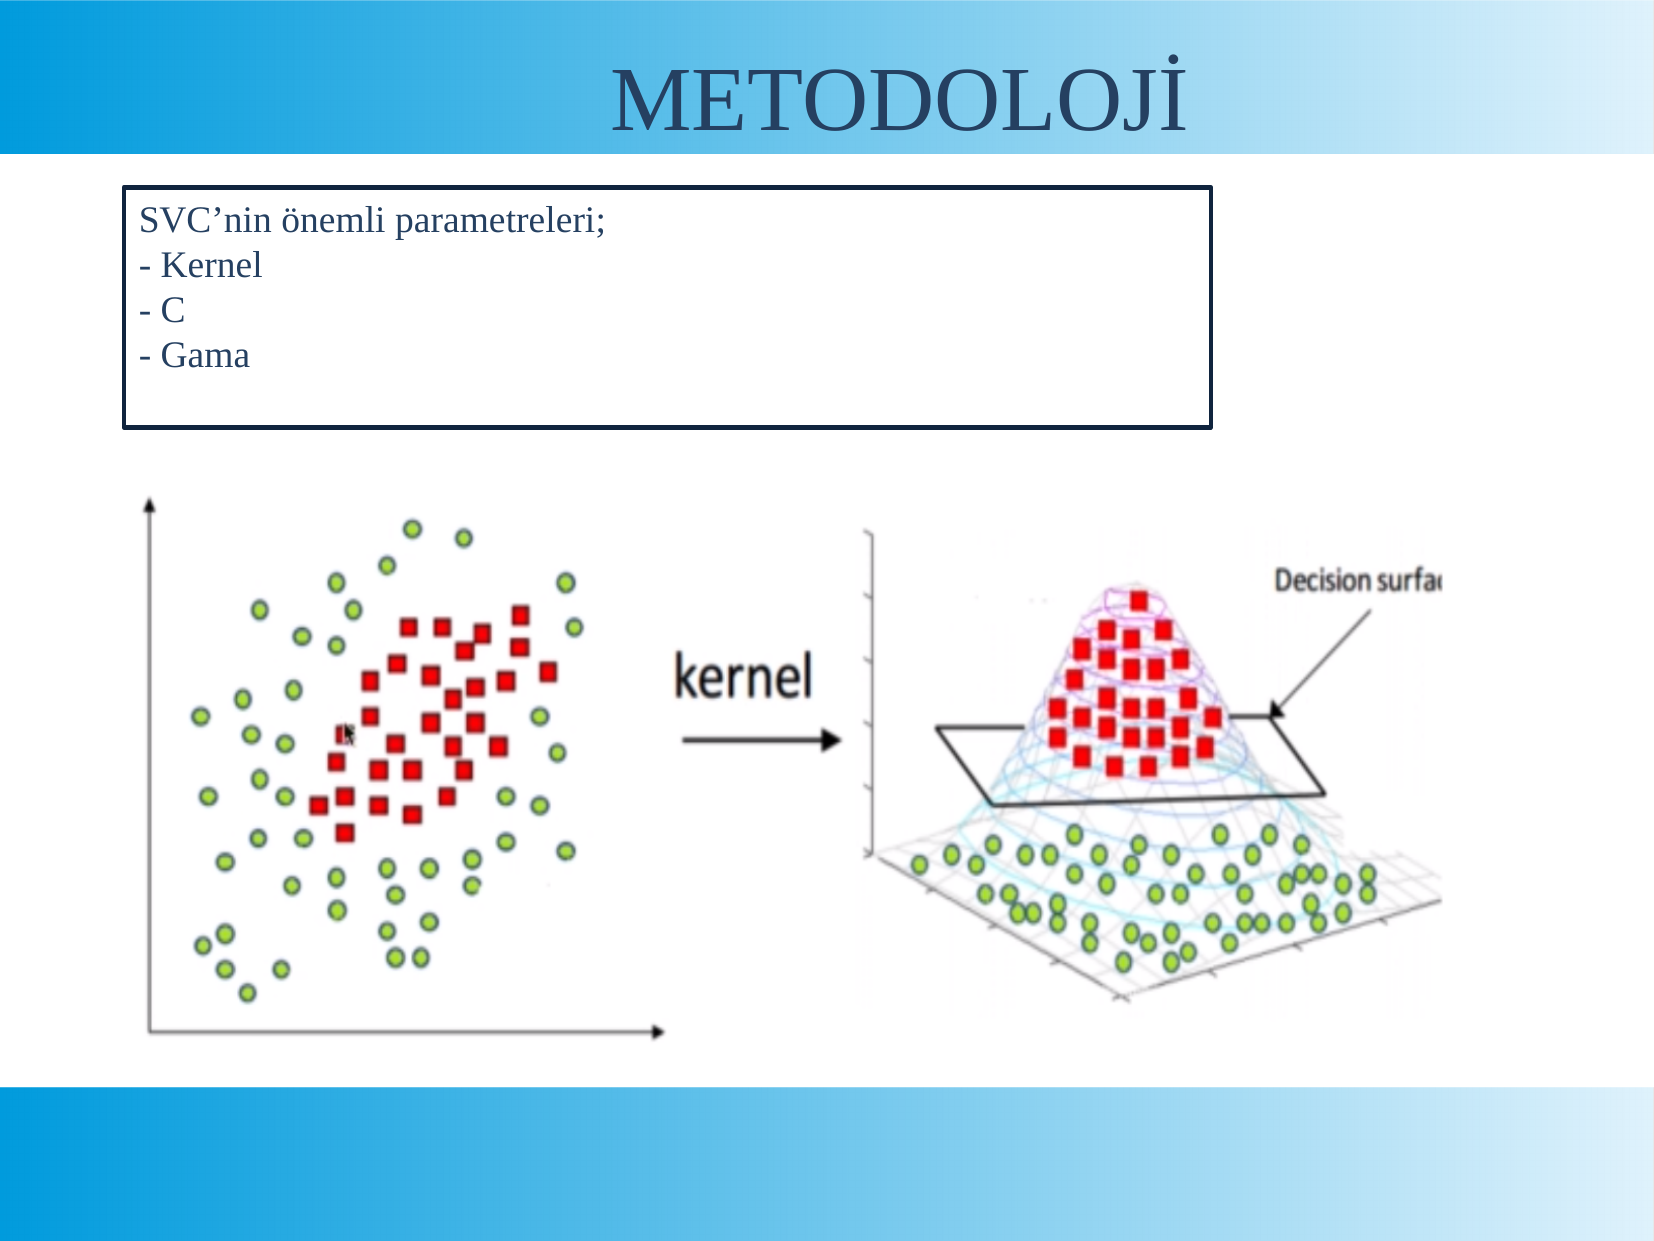

# METODOLOJİ
SVC’nin önemli parametreleri;
- Kernel
- C
- Gama